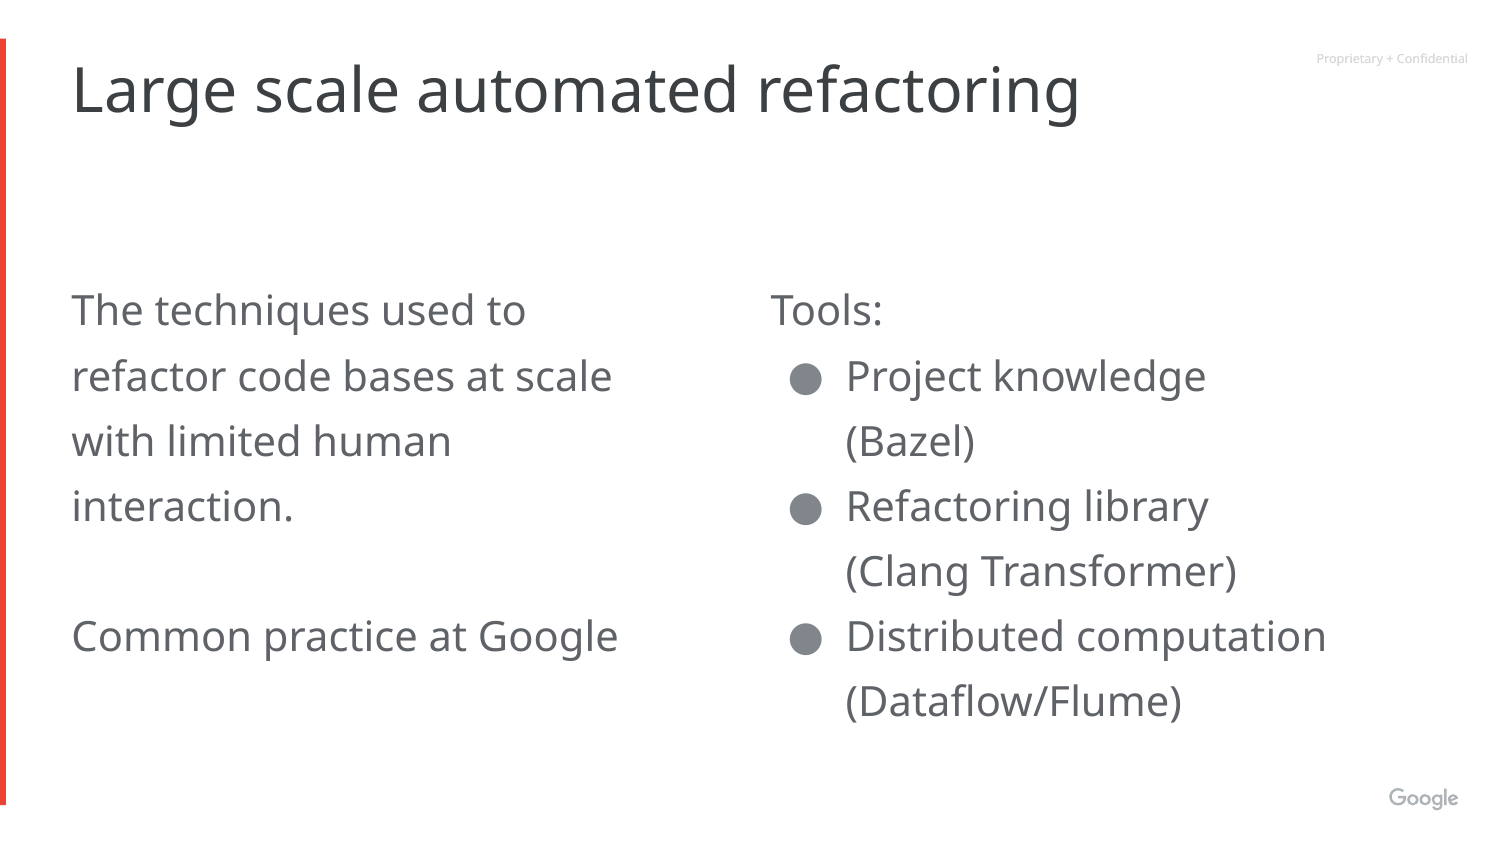

Large scale automated refactoring
# The techniques used to refactor code bases at scale with limited human interaction.
Common practice at Google
Tools:
Project knowledge
(Bazel)
Refactoring library
(Clang Transformer)
Distributed computation (Dataflow/Flume)